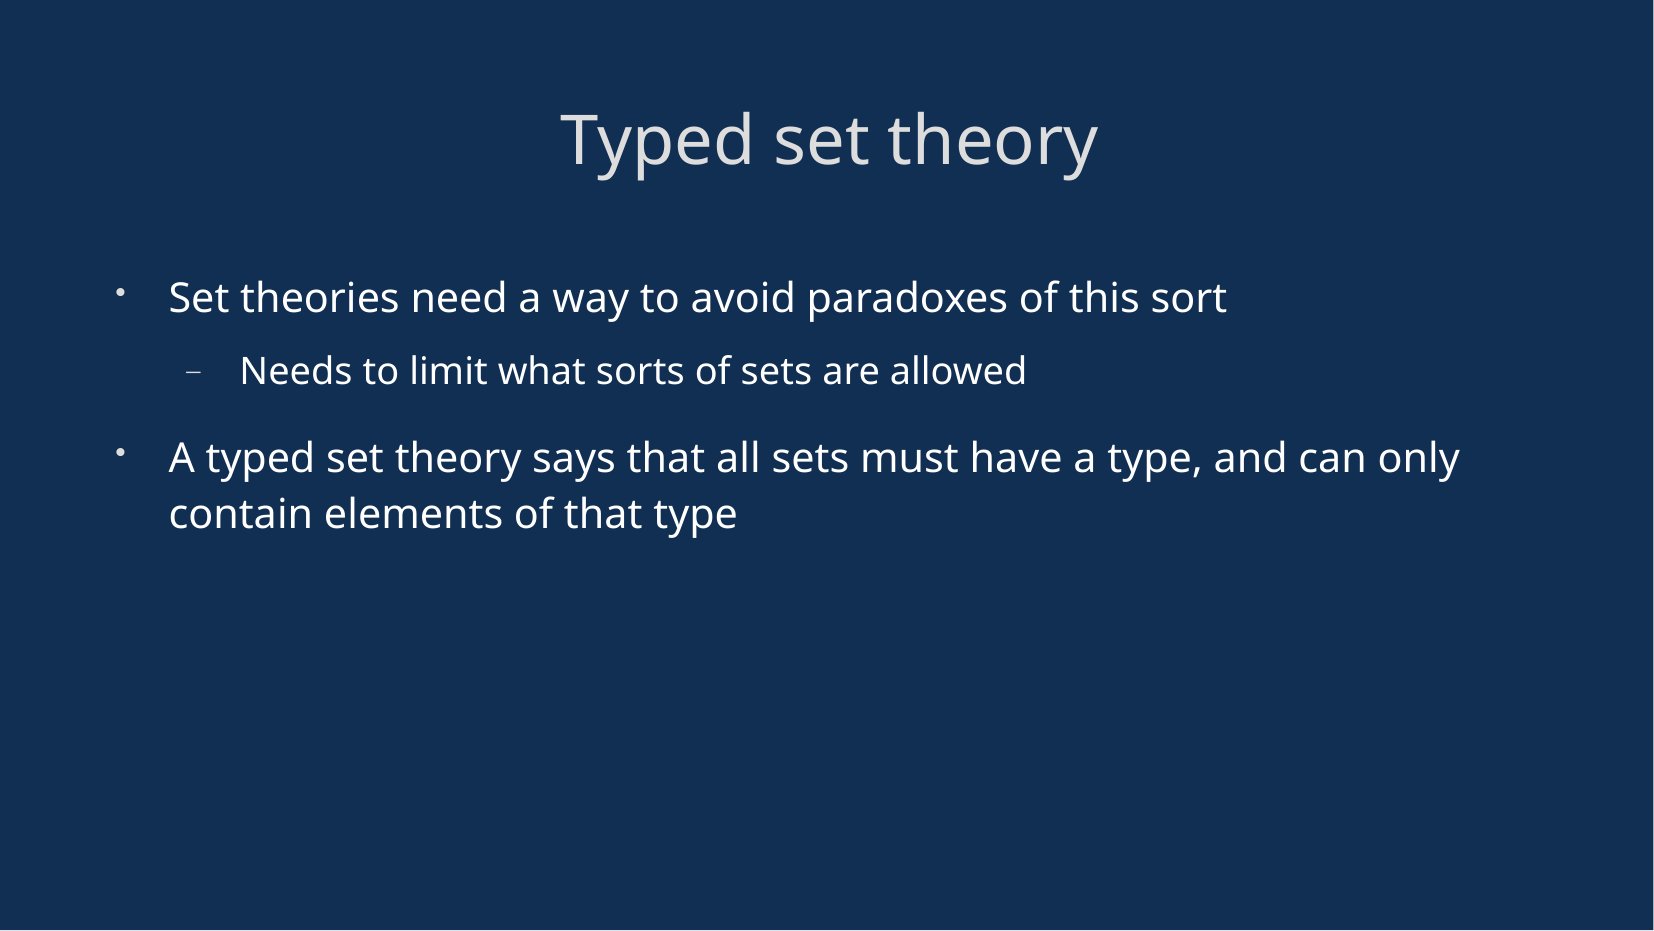

# Typed set theory
Set theories need a way to avoid paradoxes of this sort
Needs to limit what sorts of sets are allowed
A typed set theory says that all sets must have a type, and can only contain elements of that type